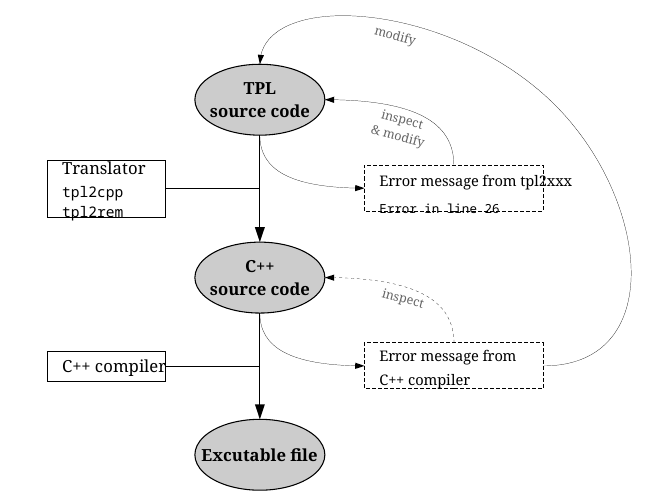

modify
TPL
source code
inspect
& modify
Translator
tpl2cpp
tpl2rem
Error message from tpl2xxx
Error in line 26
C++
source code
inspect
Error message from
C++ compiler
C++ compiler
Excutable file